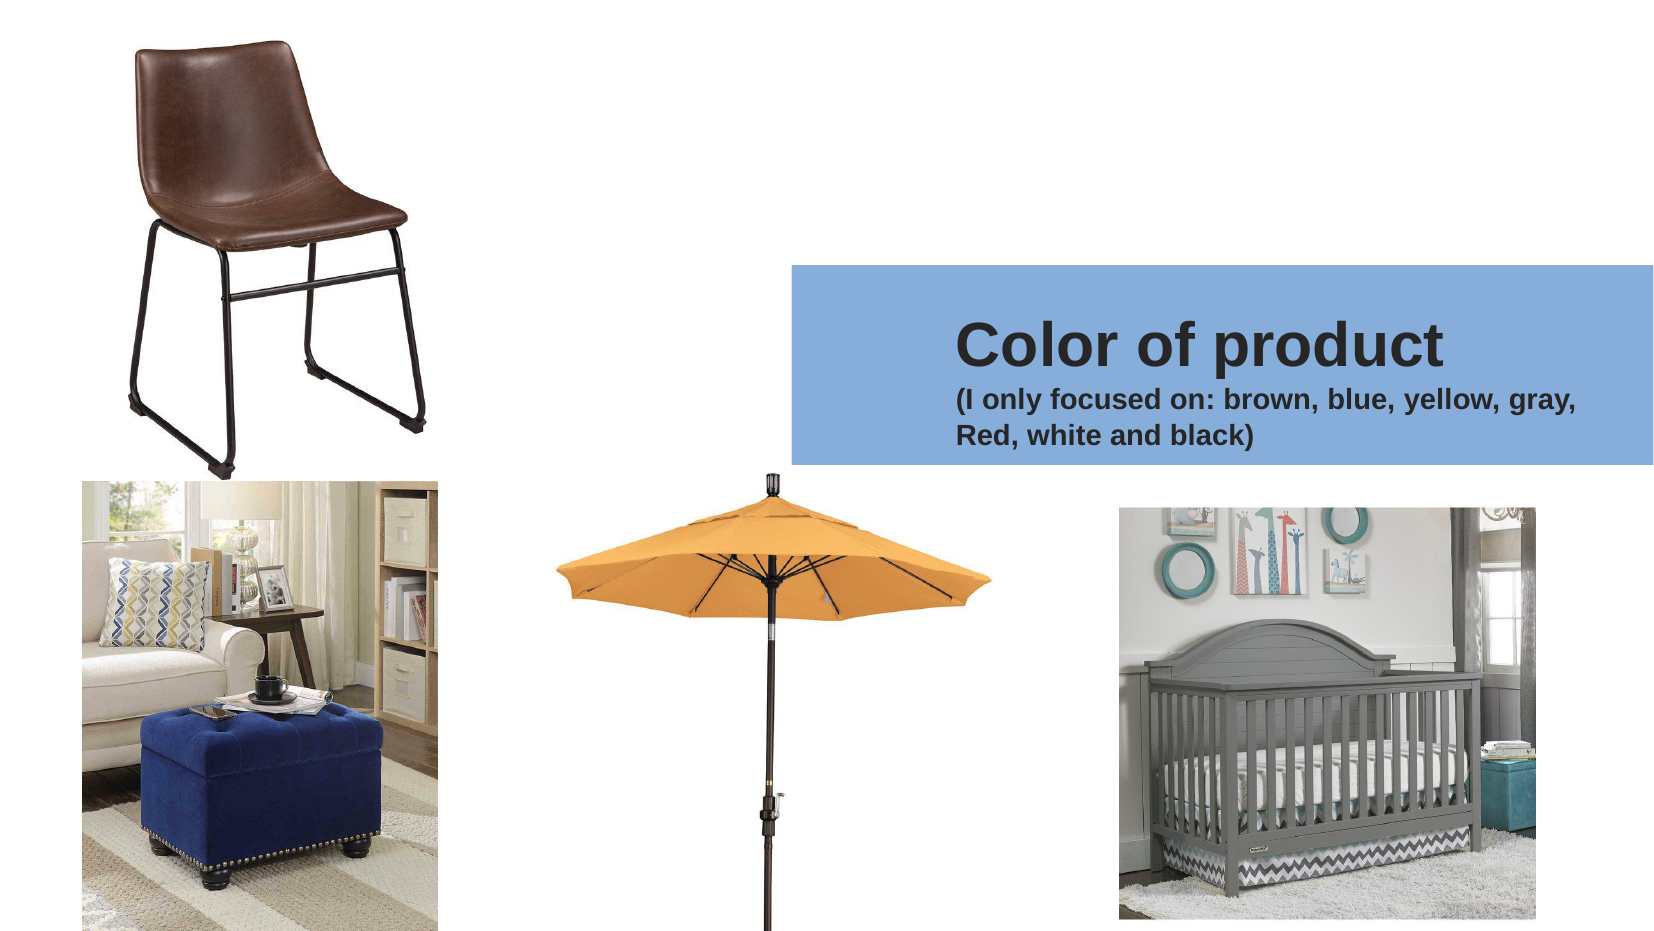

Color of product
(I only focused on: brown, blue, yellow, gray,
Red, white and black)